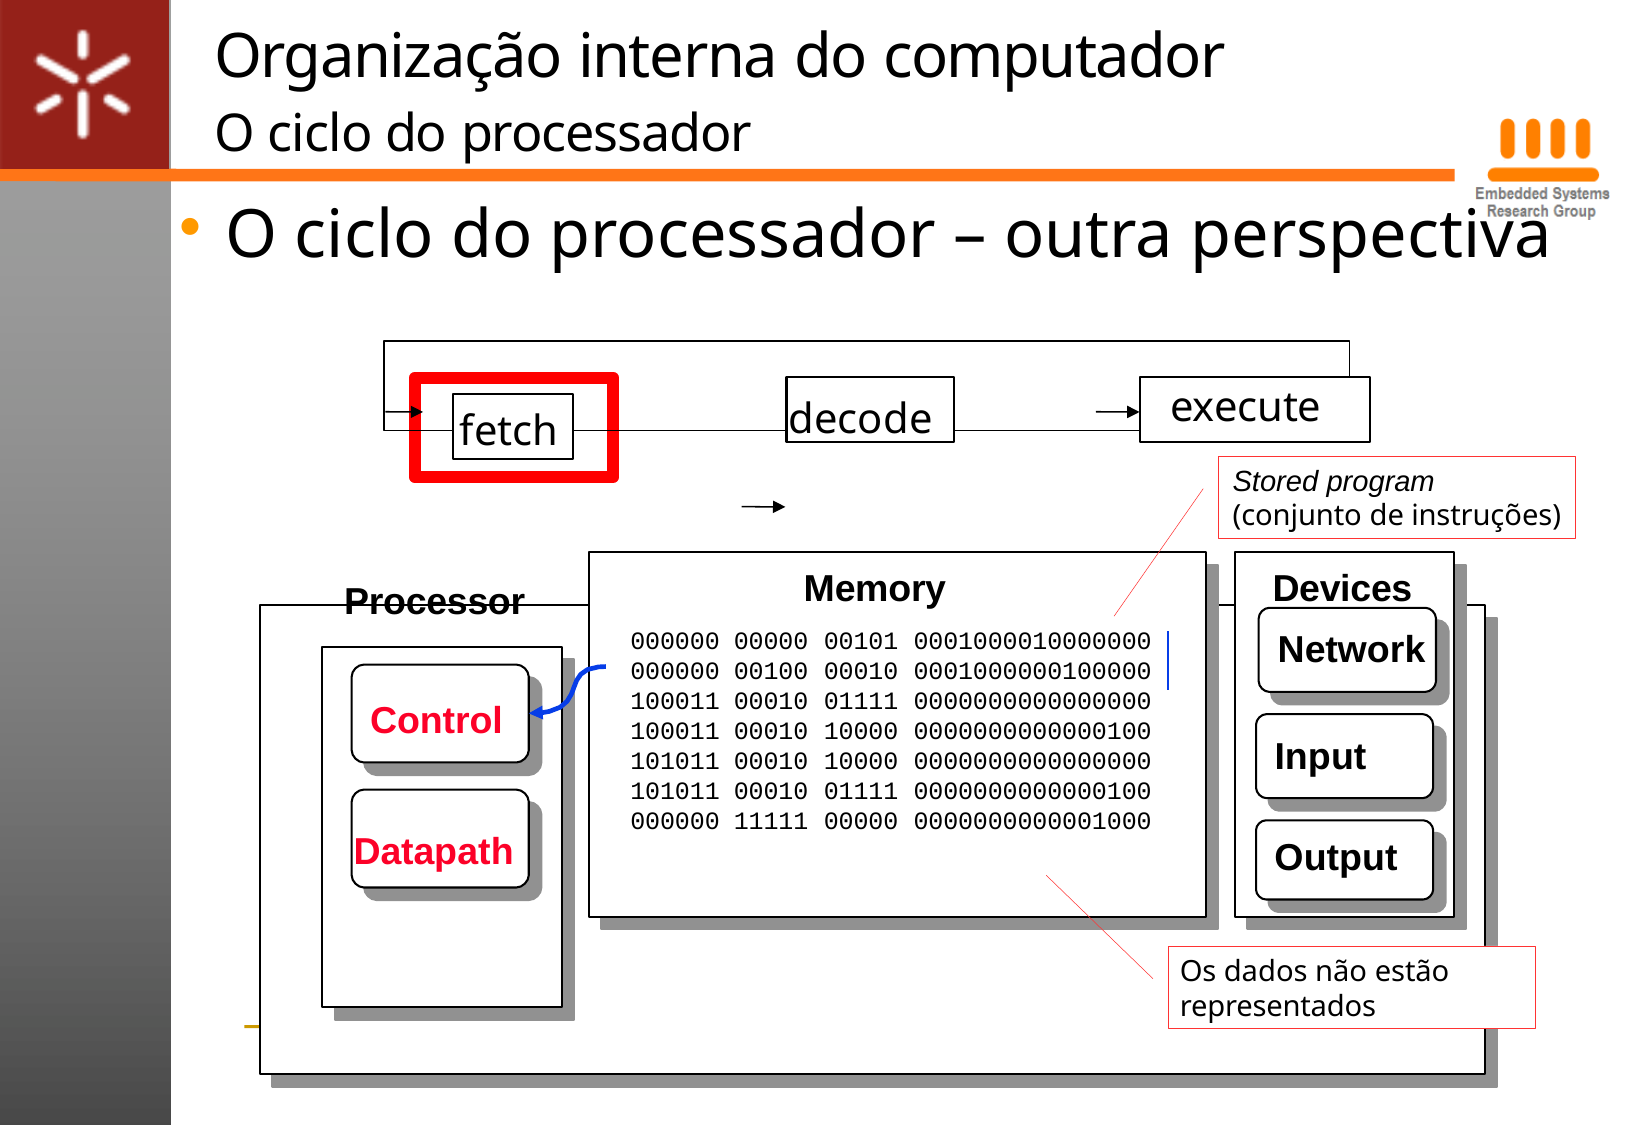

# Organização interna do computador O ciclo do processador
O ciclo do processador – outra perspectiva
execute
decode
fetch
Stored program
(conjunto de instruções)
Devices Network
Memory
Processor
| 000000 | 00000 | 00101 | 0001000010000000 |
| --- | --- | --- | --- |
| 000000 | 00100 | 00010 | 0001000000100000 |
| 100011 | 00010 | 01111 | 0000000000000000 |
| 100011 | 00010 | 10000 | 0000000000000100 |
| 101011 | 00010 | 10000 | 0000000000000000 |
| 101011 | 00010 | 01111 | 0000000000000100 |
| 000000 | 11111 | 00000 | 0000000000001000 |
Control
Input
Datapath
Output
Os dados não estão representados